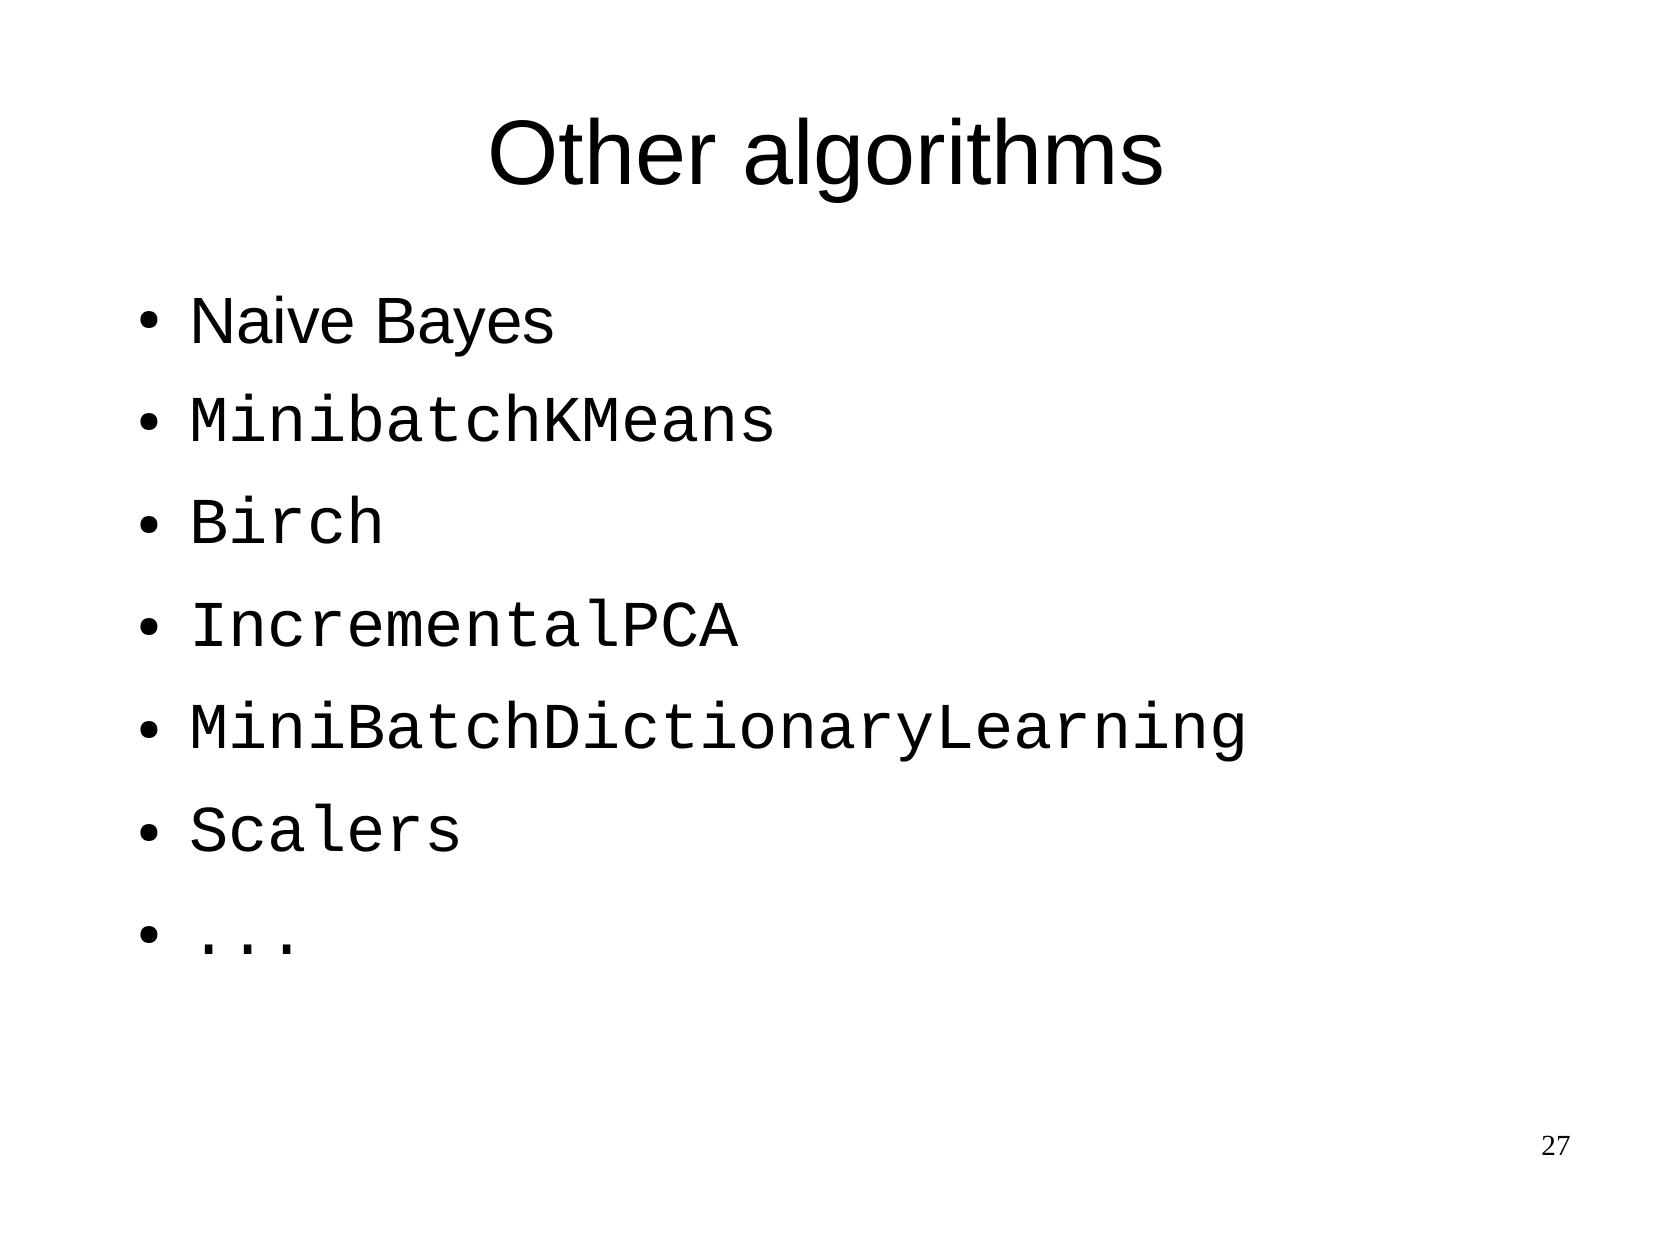

# Other algorithms
Naive Bayes
MinibatchKMeans
Birch
IncrementalPCA
MiniBatchDictionaryLearning
Scalers
...
27